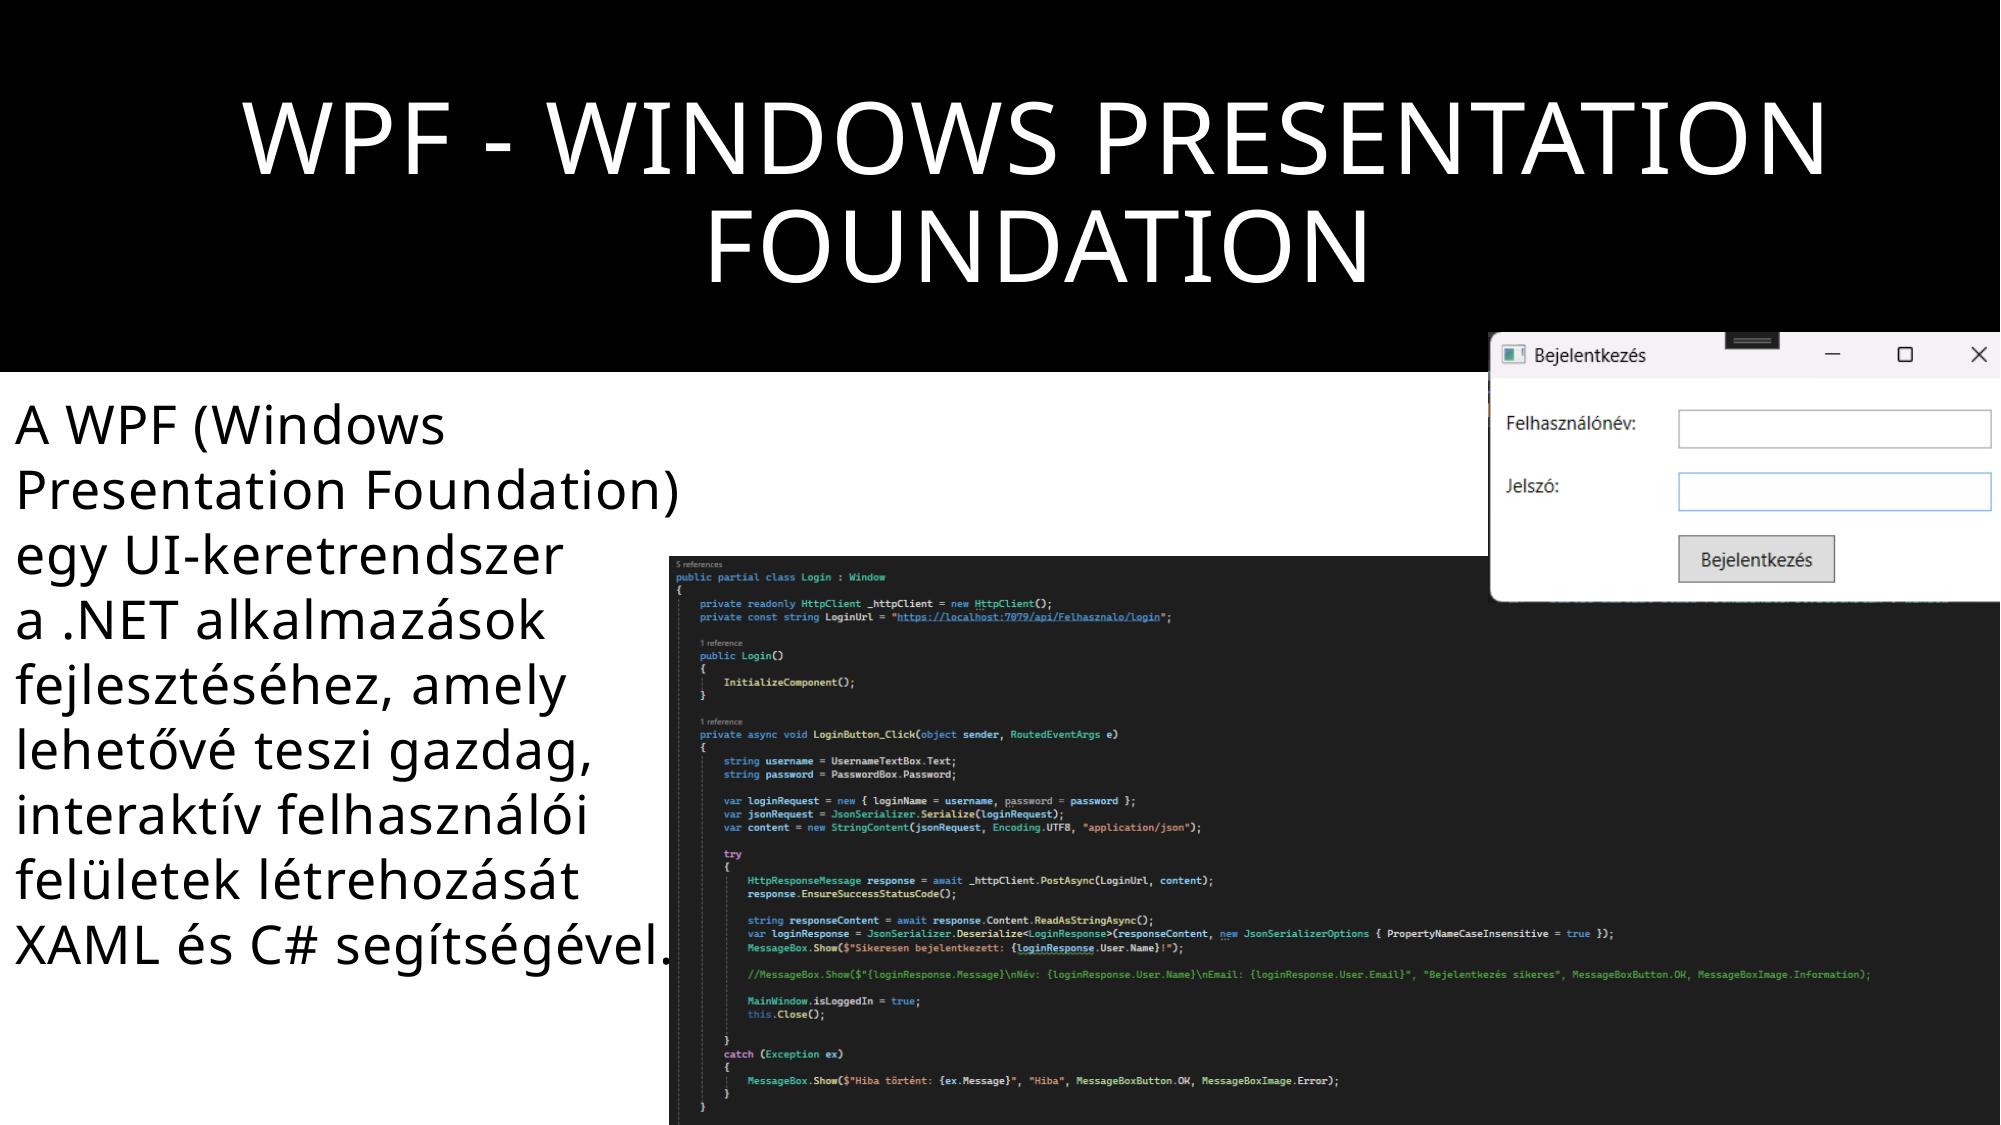

# WPF - Windows Presentation Foundation
A WPF (Windows Presentation Foundation) egy UI-keretrendszer a .NET alkalmazások fejlesztéséhez, amely lehetővé teszi gazdag, interaktív felhasználói felületek létrehozását XAML és C# segítségével.